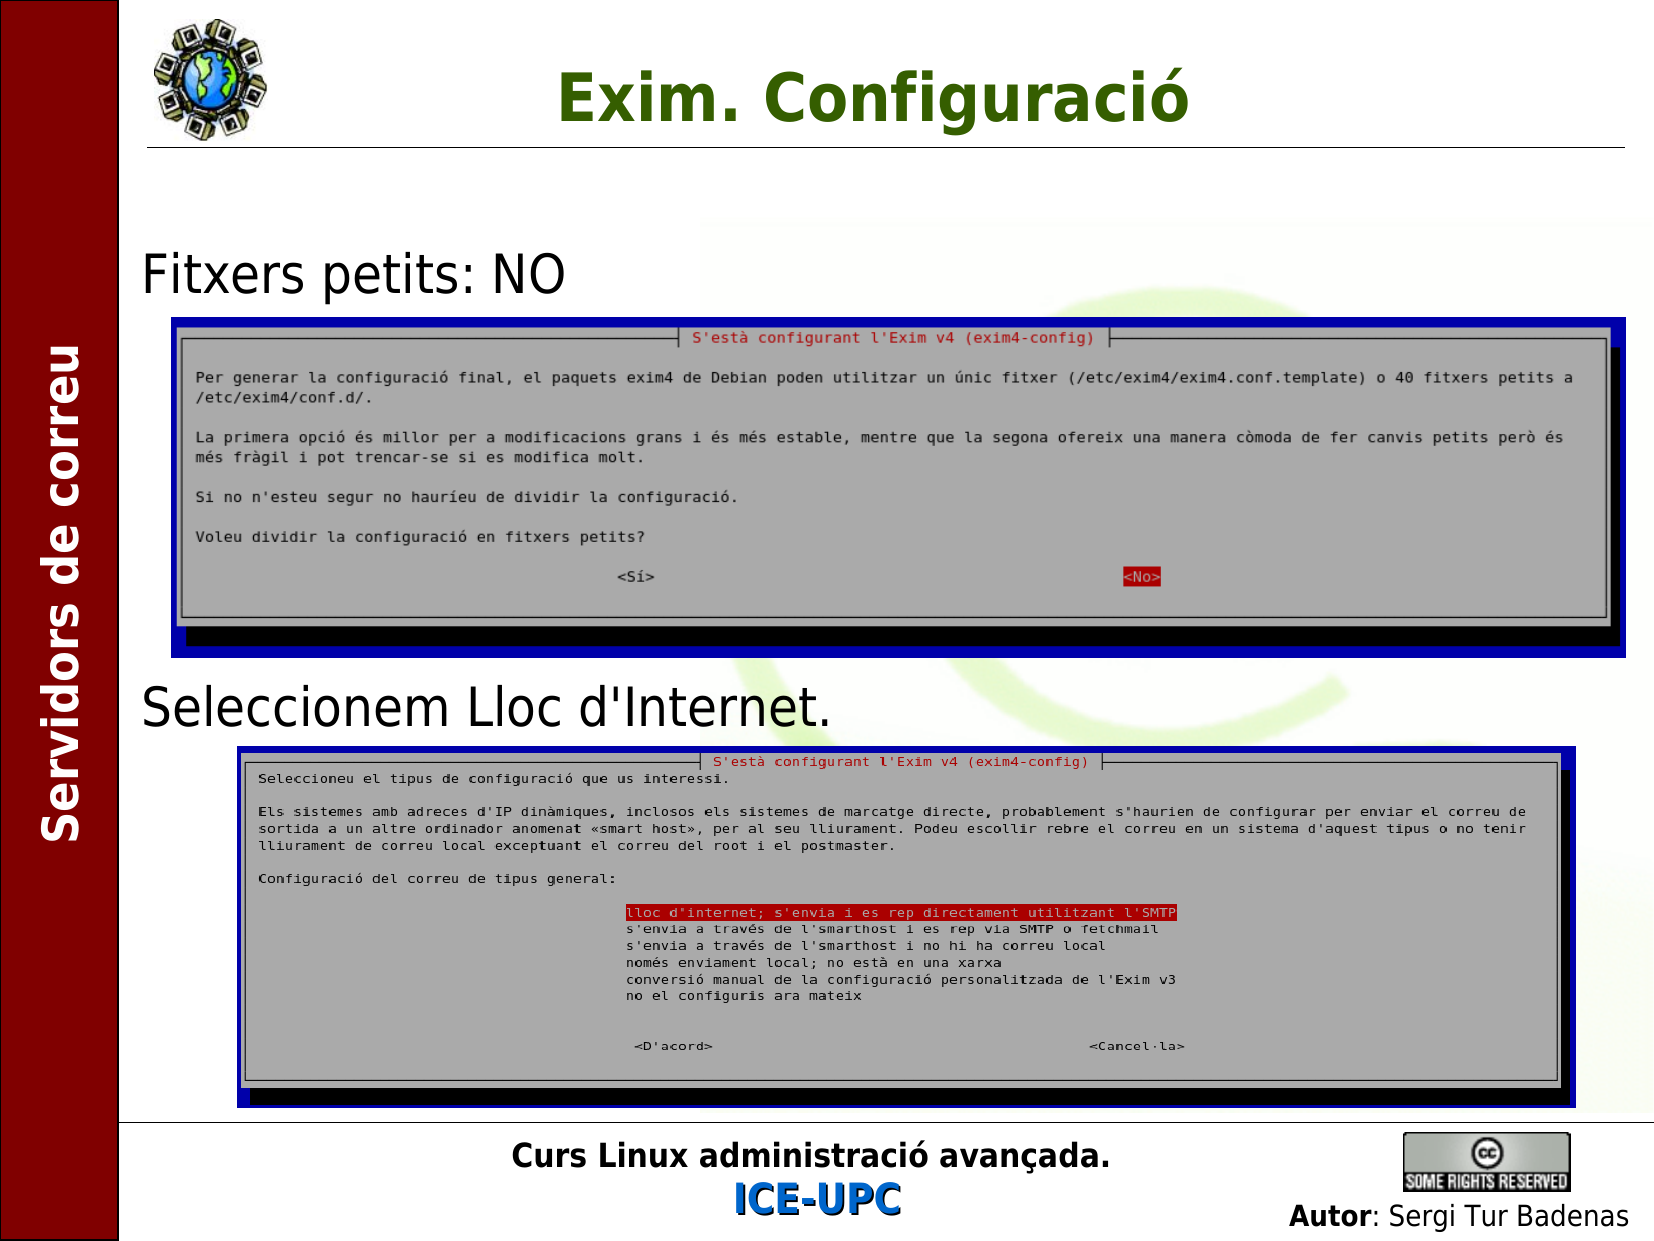

# Exim. Configuració
Fitxers petits: NO
Seleccionem Lloc d'Internet.